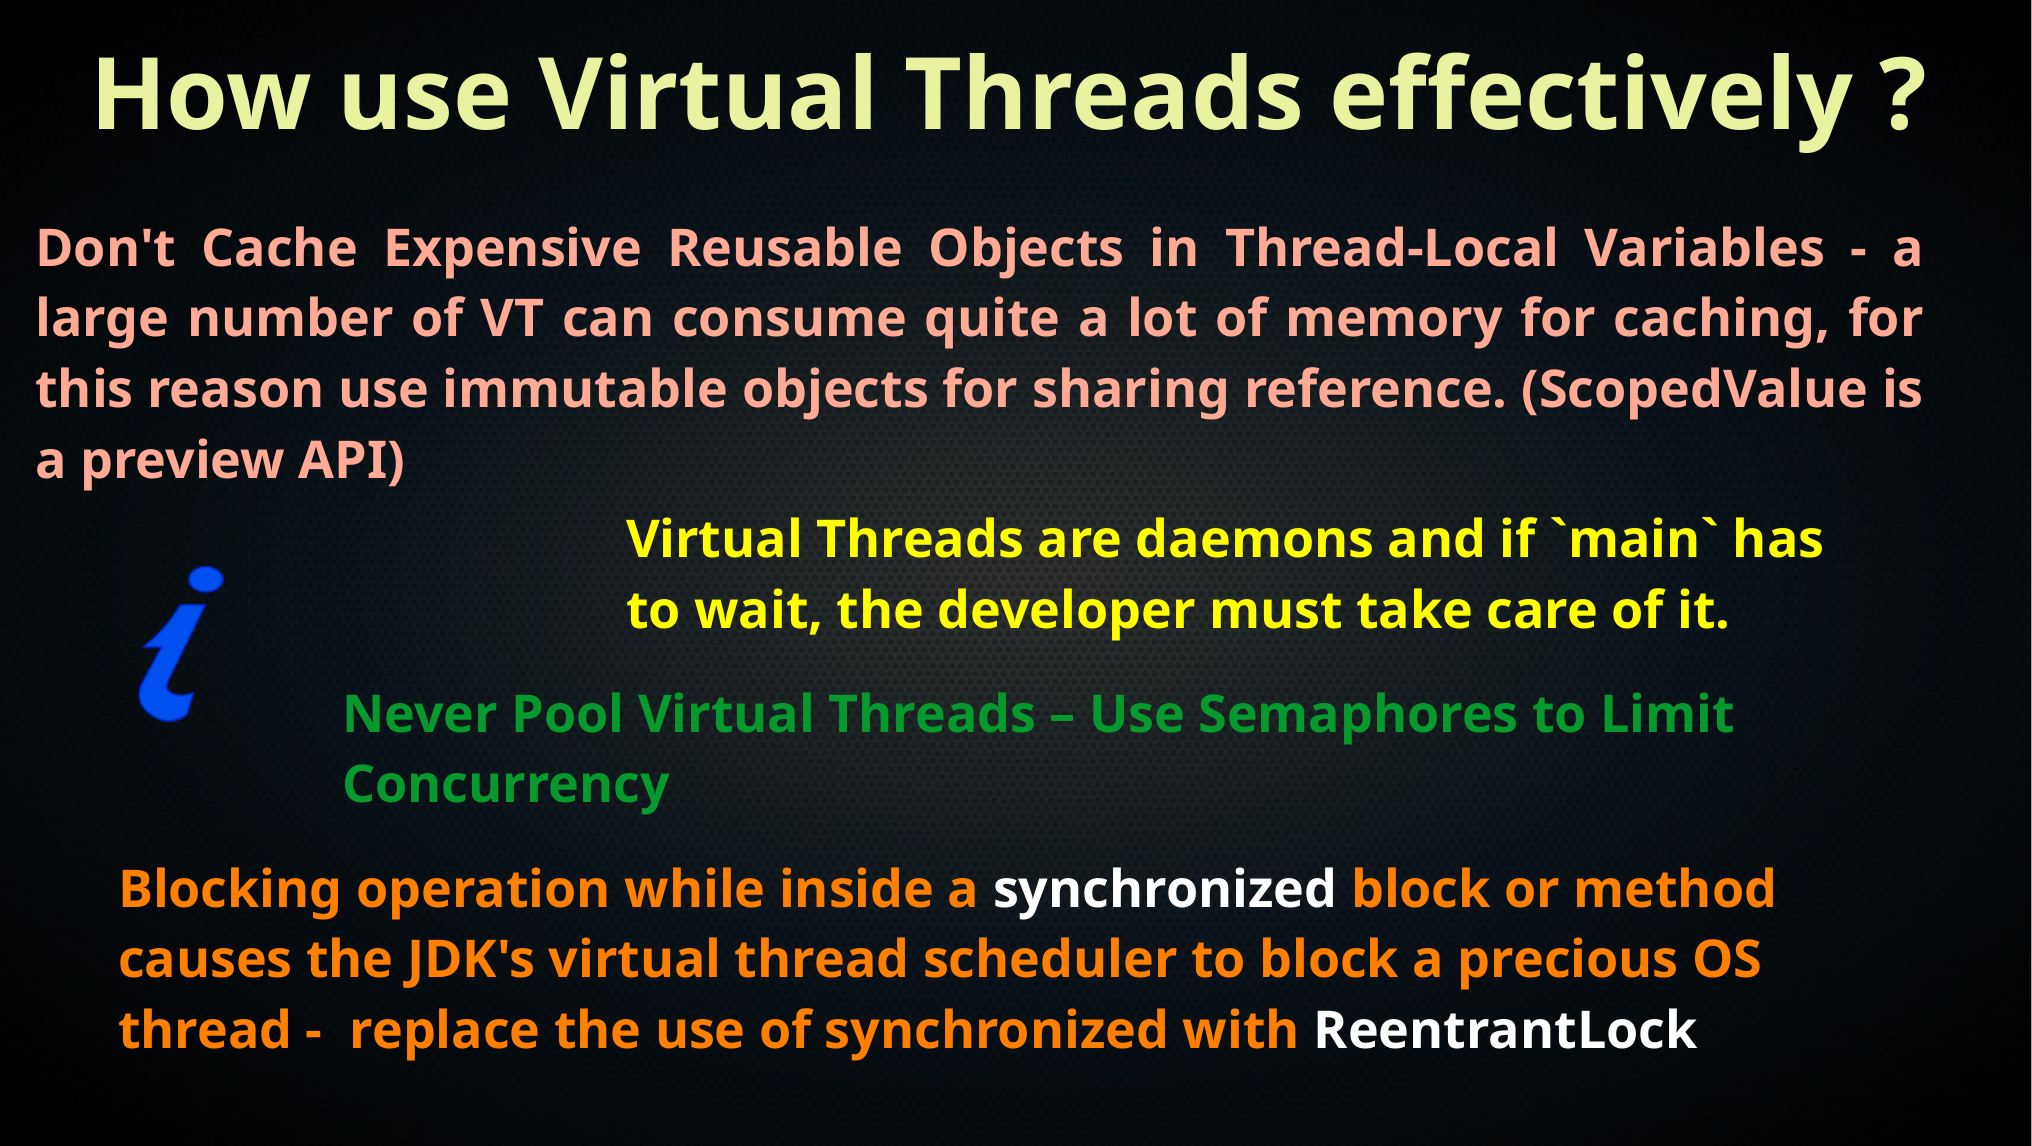

# How use Virtual Threads effectively ?
Don't Cache Expensive Reusable Objects in Thread-Local Variables - a large number of VT can consume quite a lot of memory for caching, for this reason use immutable objects for sharing reference. (ScopedValue is a preview API)
Virtual Threads are daemons and if `main` has to wait, the developer must take care of it.
Never Pool Virtual Threads – Use Semaphores to Limit Concurrency
Blocking operation while inside a synchronized block or method causes the JDK's virtual thread scheduler to block a precious OS thread - replace the use of synchronized with ReentrantLock